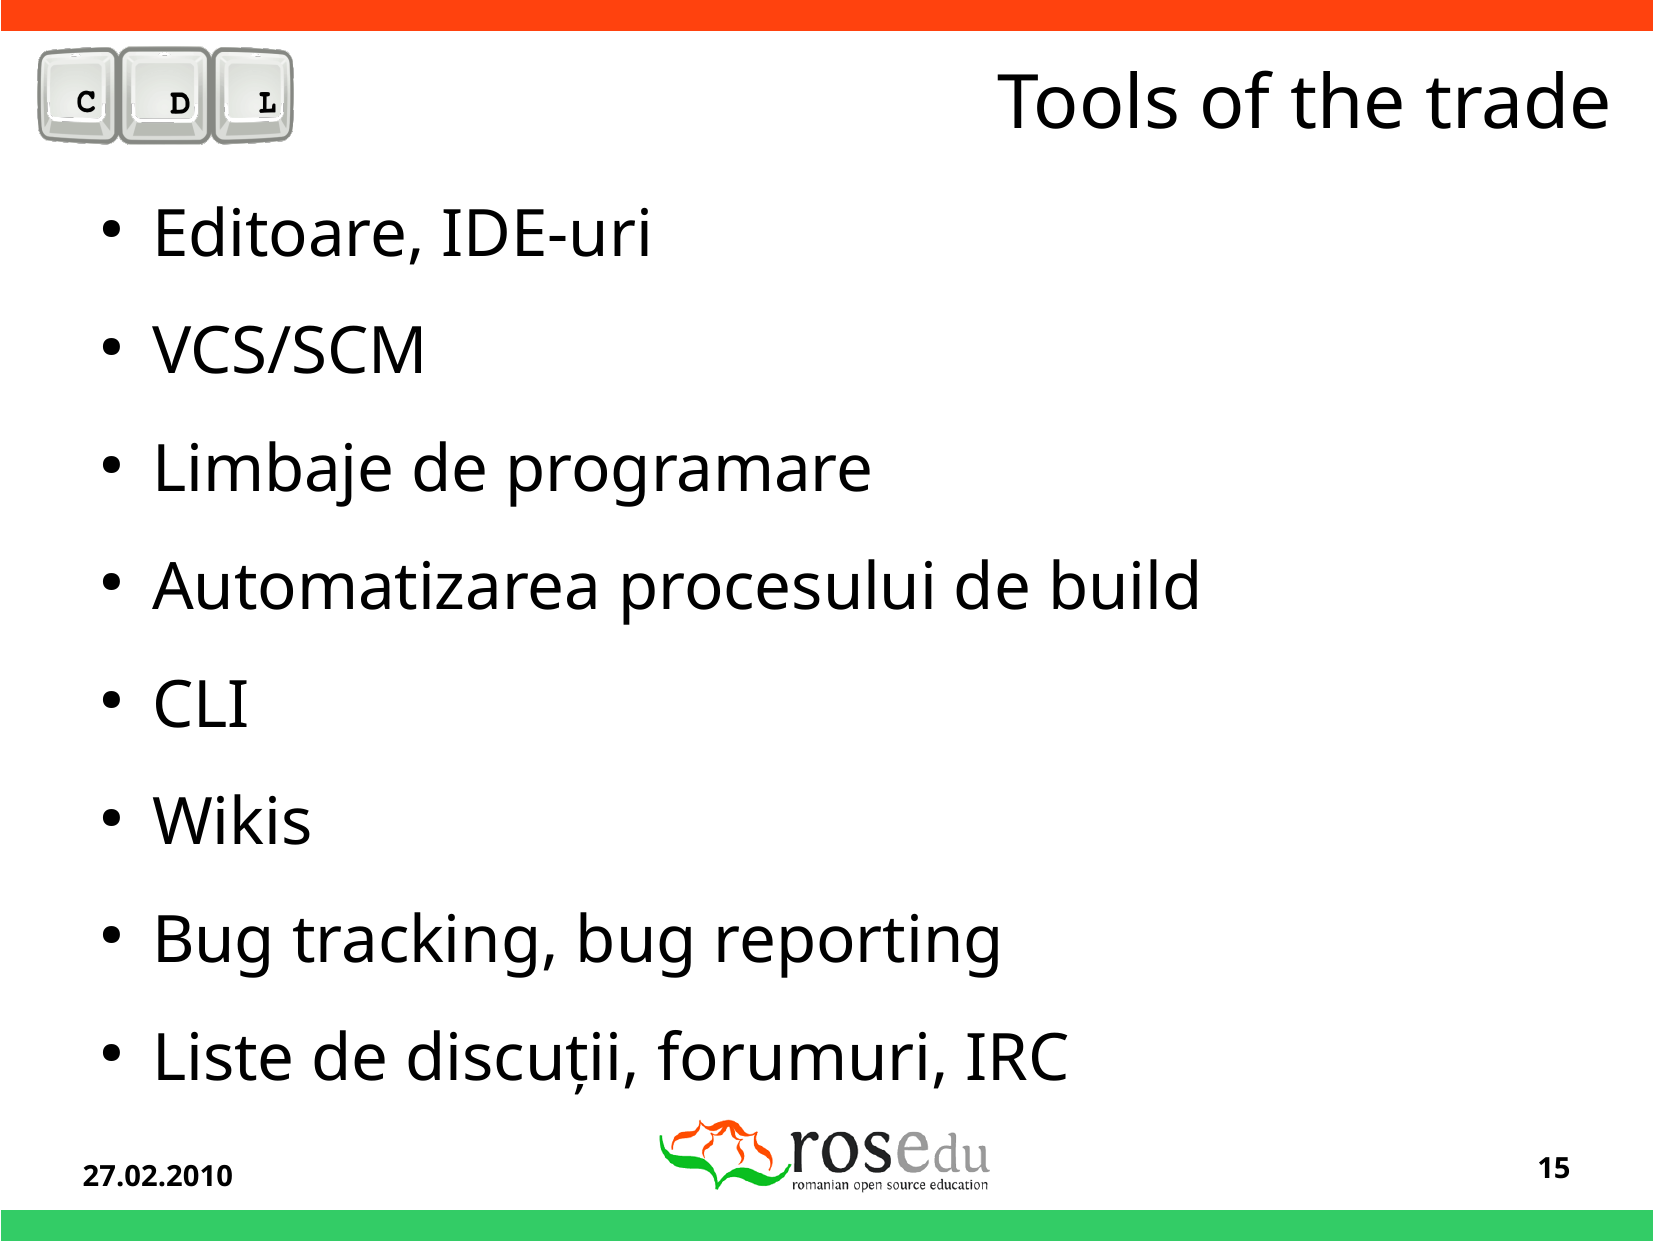

# Tools of the trade
Editoare, IDE-uri
VCS/SCM
Limbaje de programare
Automatizarea procesului de build
CLI
Wikis
Bug tracking, bug reporting
Liste de discuții, forumuri, IRC
15
27.02.2010